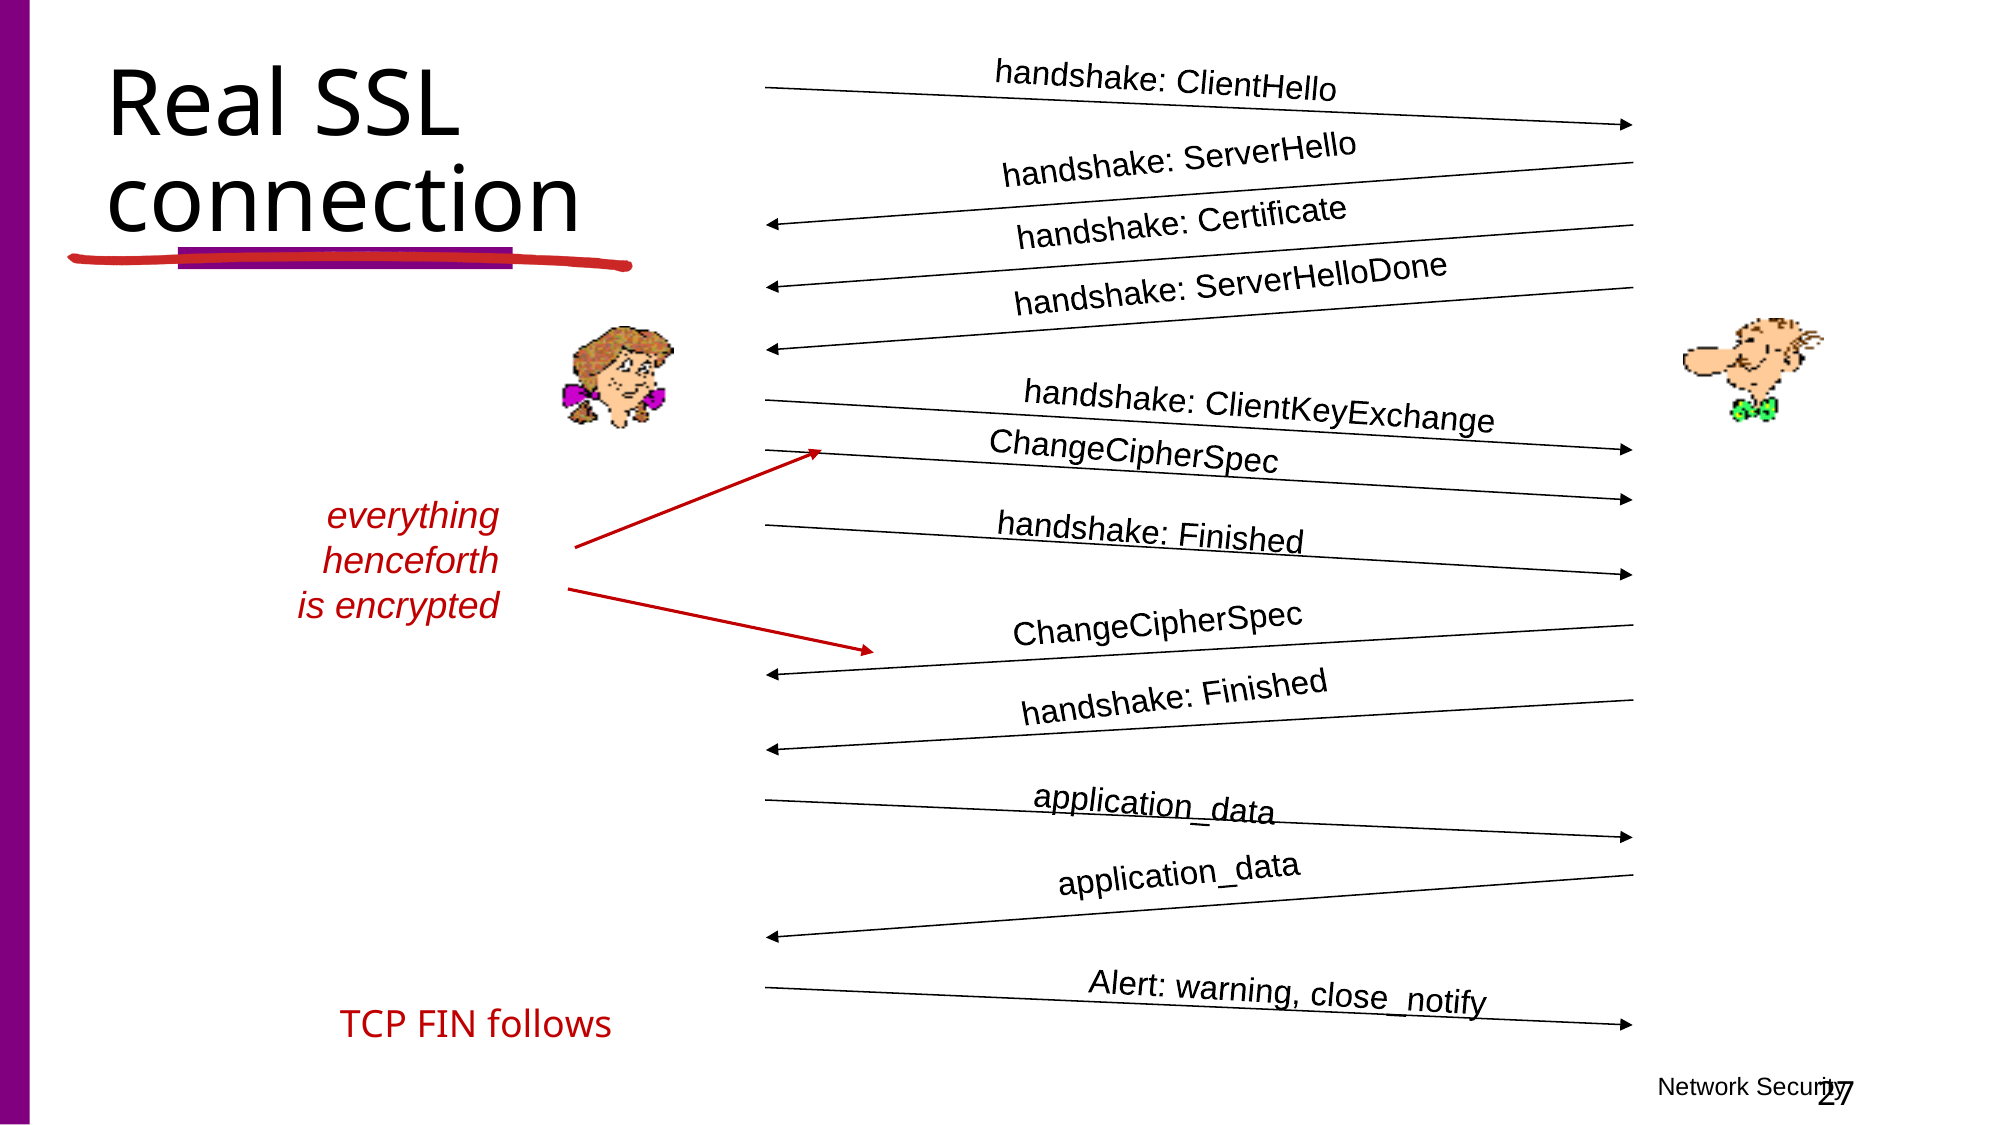

handshake: ClientHello
handshake: ServerHello
handshake: Certificate
handshake: ServerHelloDone
handshake: ClientKeyExchange
ChangeCipherSpec
handshake: Finished
ChangeCipherSpec
handshake: Finished
application_data
application_data
Alert: warning, close_notify
# Real SSL connection
everything
henceforth
is encrypted
TCP FIN follows
Network Security